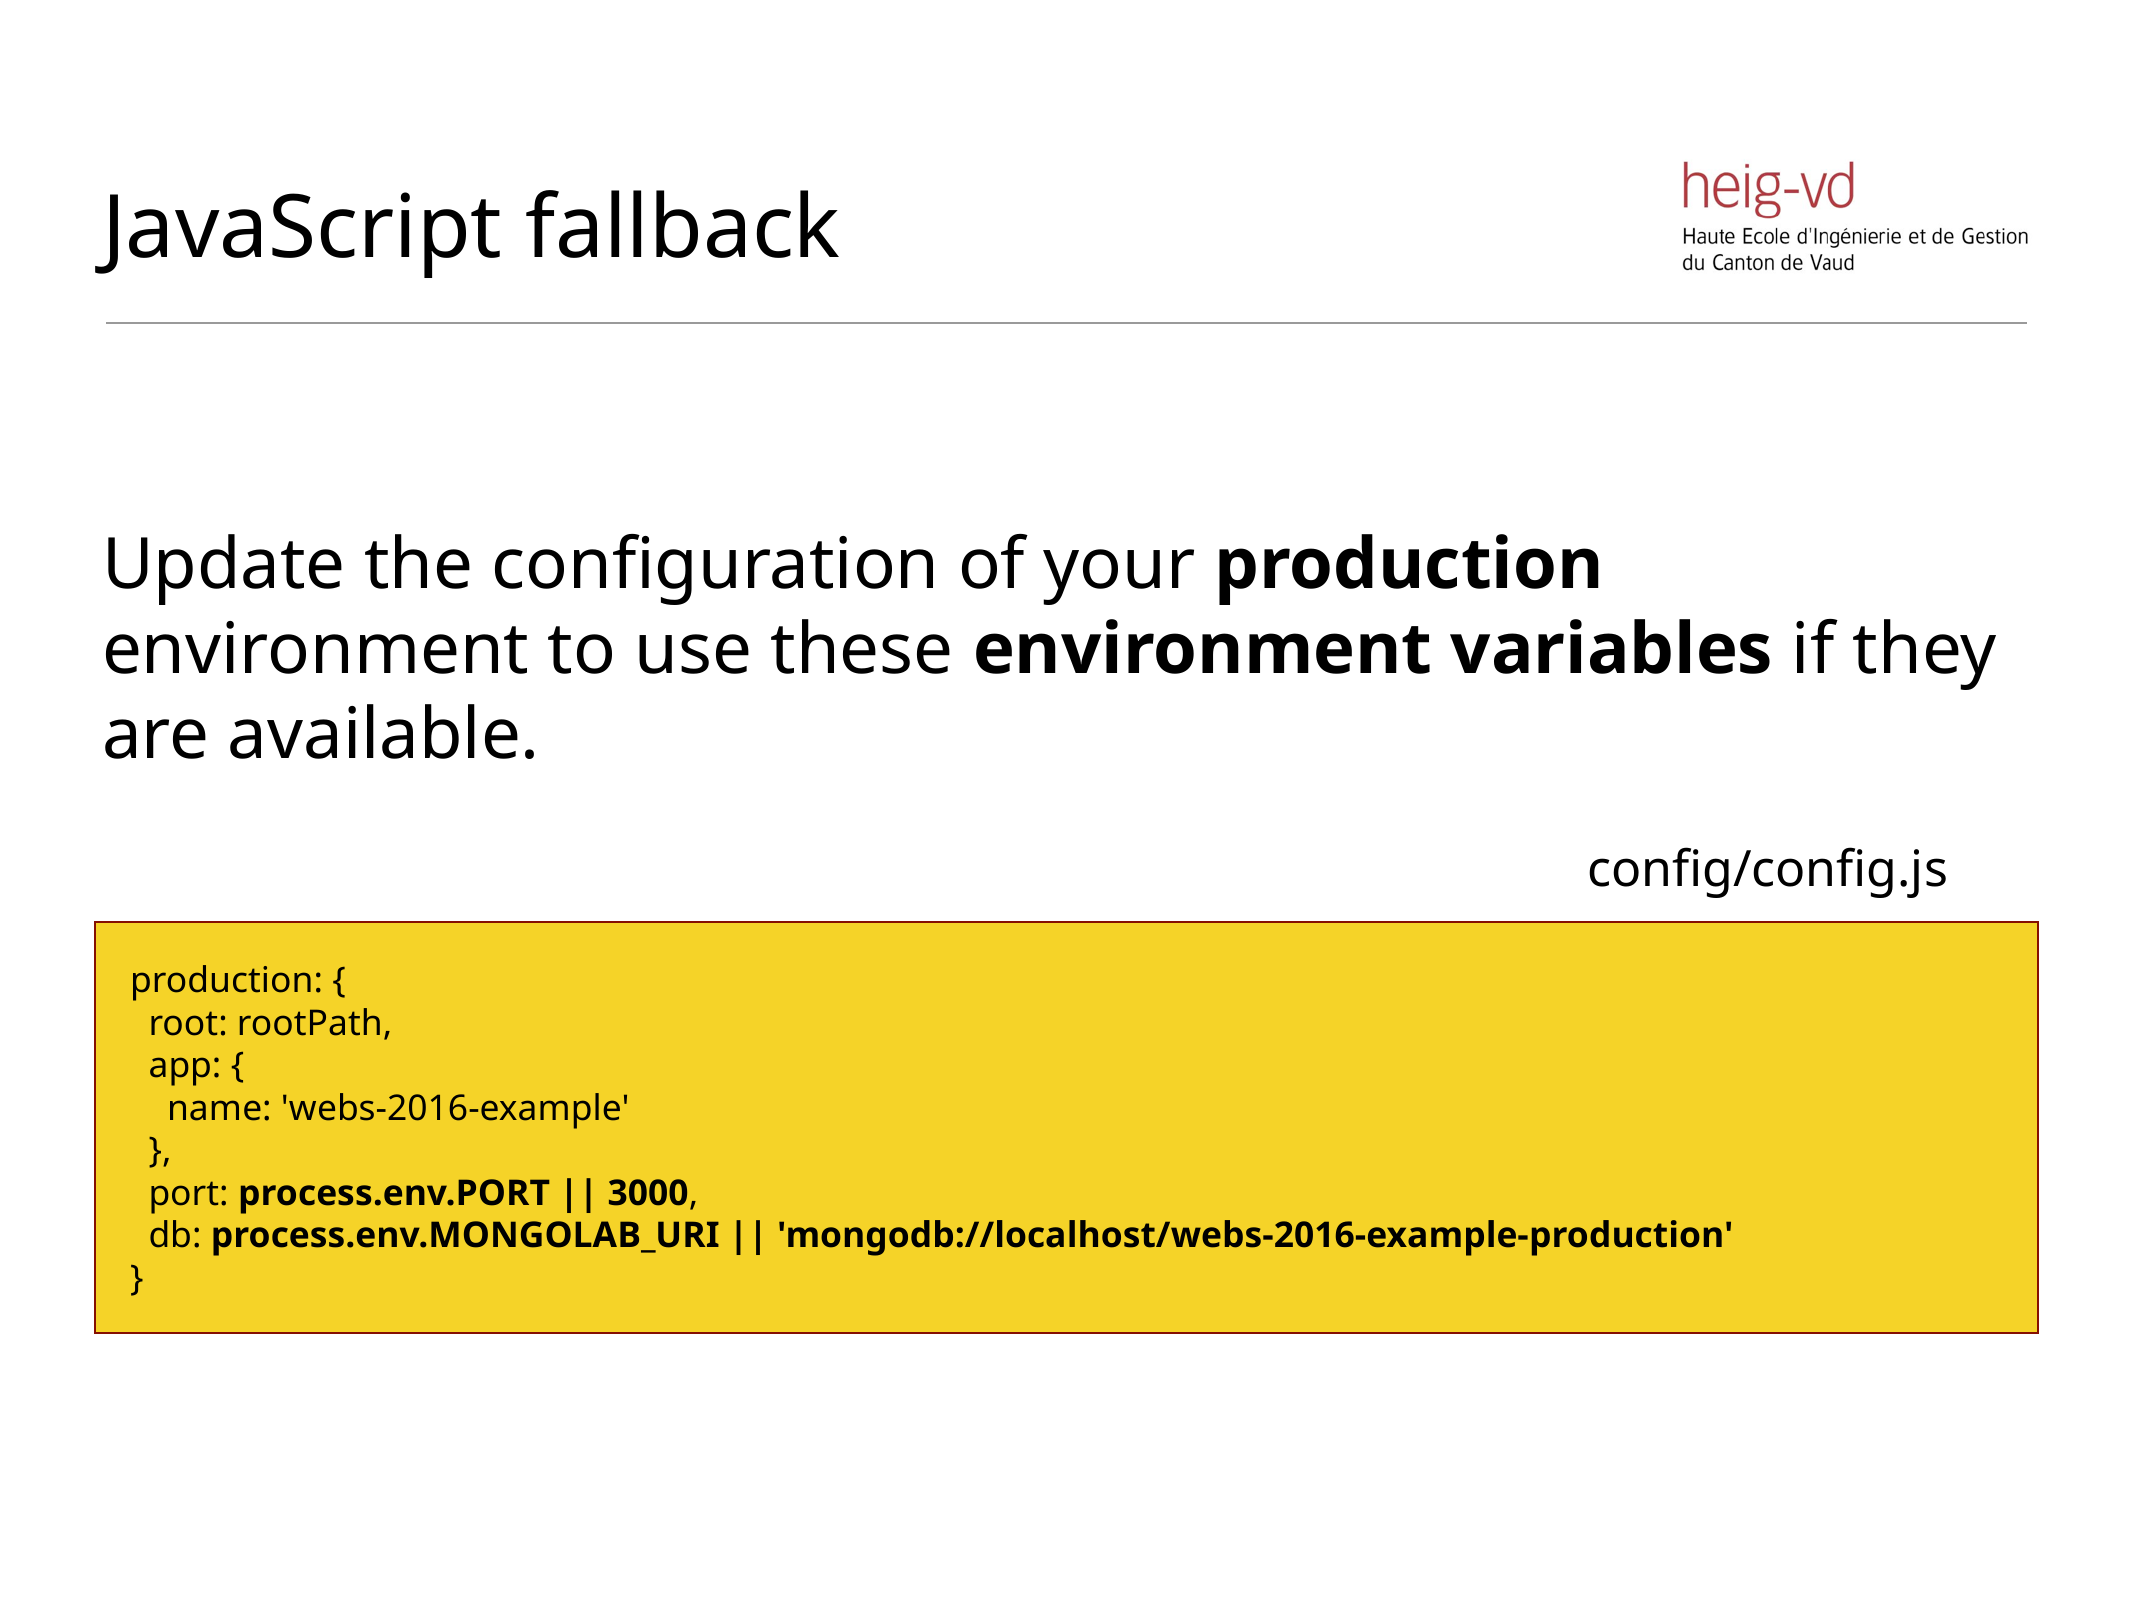

# JavaScript fallback
Update the configuration of your production environment to use these environment variables if they are available.
config/config.js
production: {
 root: rootPath,
 app: {
 name: 'webs-2016-example'
 },
 port: process.env.PORT || 3000,
 db: process.env.MONGOLAB_URI || 'mongodb://localhost/webs-2016-example-production'
}